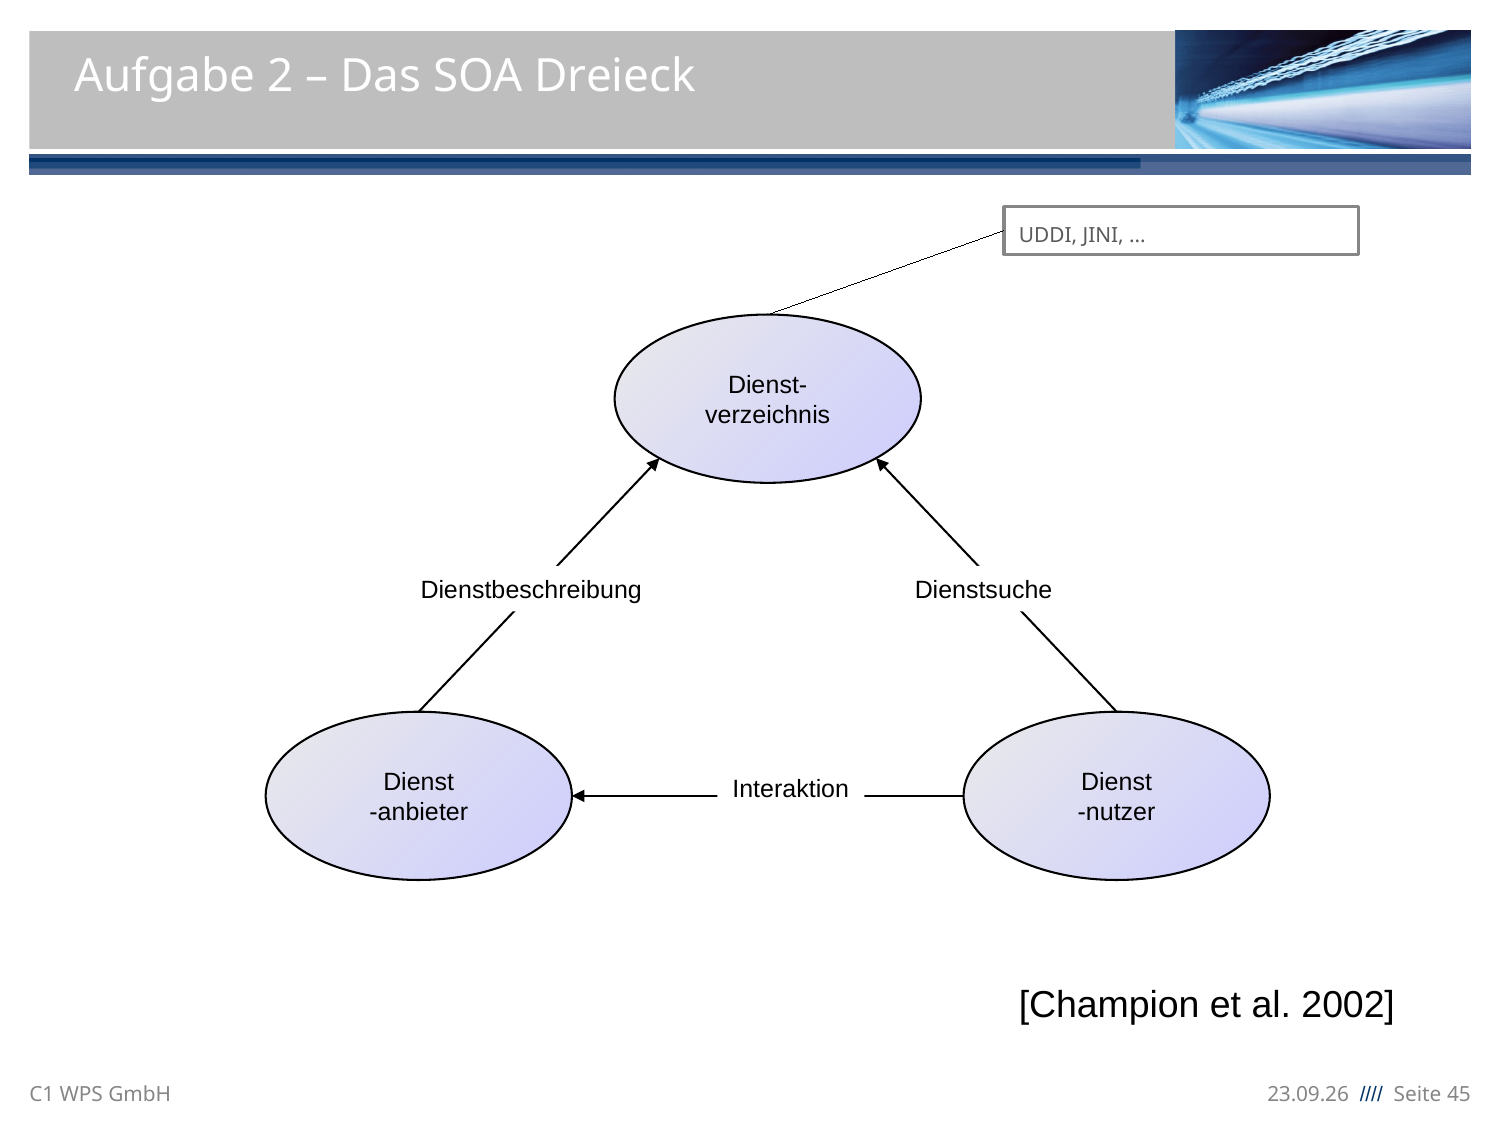

# SOA Dreieck – Konzeptionelle Architektur
Aufgabe 2 – Das SOA Dreieck
UDDI, JINI, ...
Dienst-
verzeichnis
Dienstbeschreibung
Dienstsuche
Dienst
-anbieter
Dienst
-nutzer
Interaktion
[Champion et al. 2002]